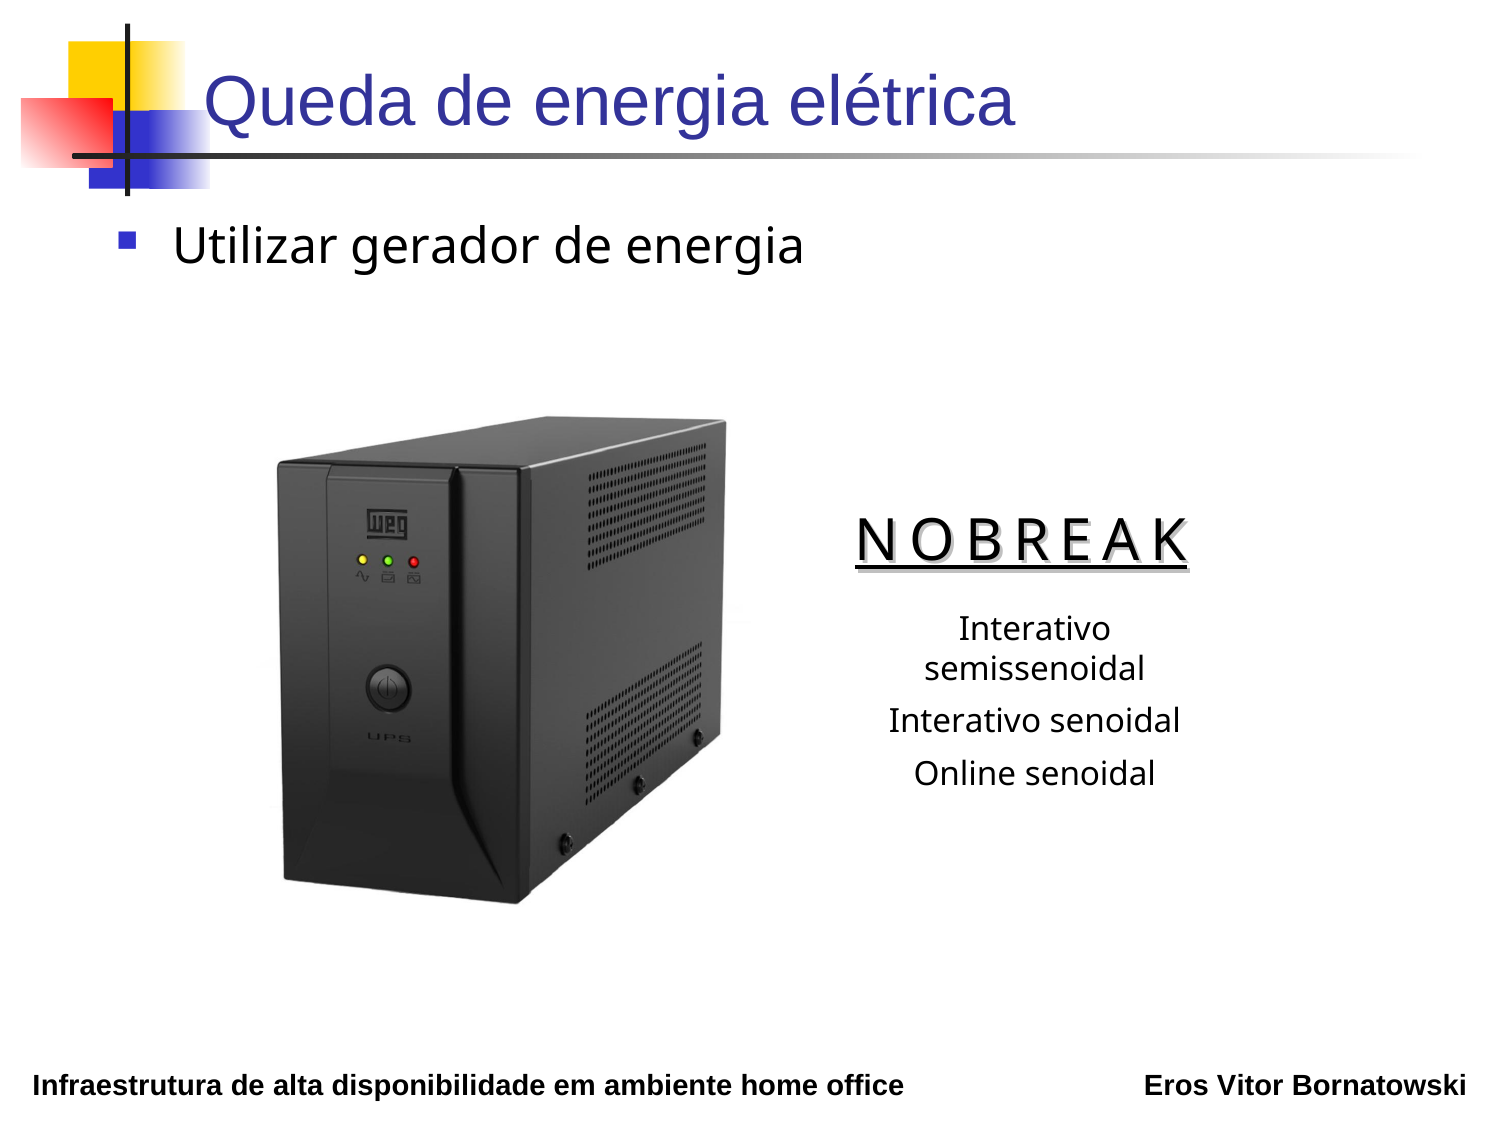

# Queda de energia elétrica
Utilizar gerador de energia
NOBREAK
Interativo semissenoidal
Interativo senoidal
Online senoidal